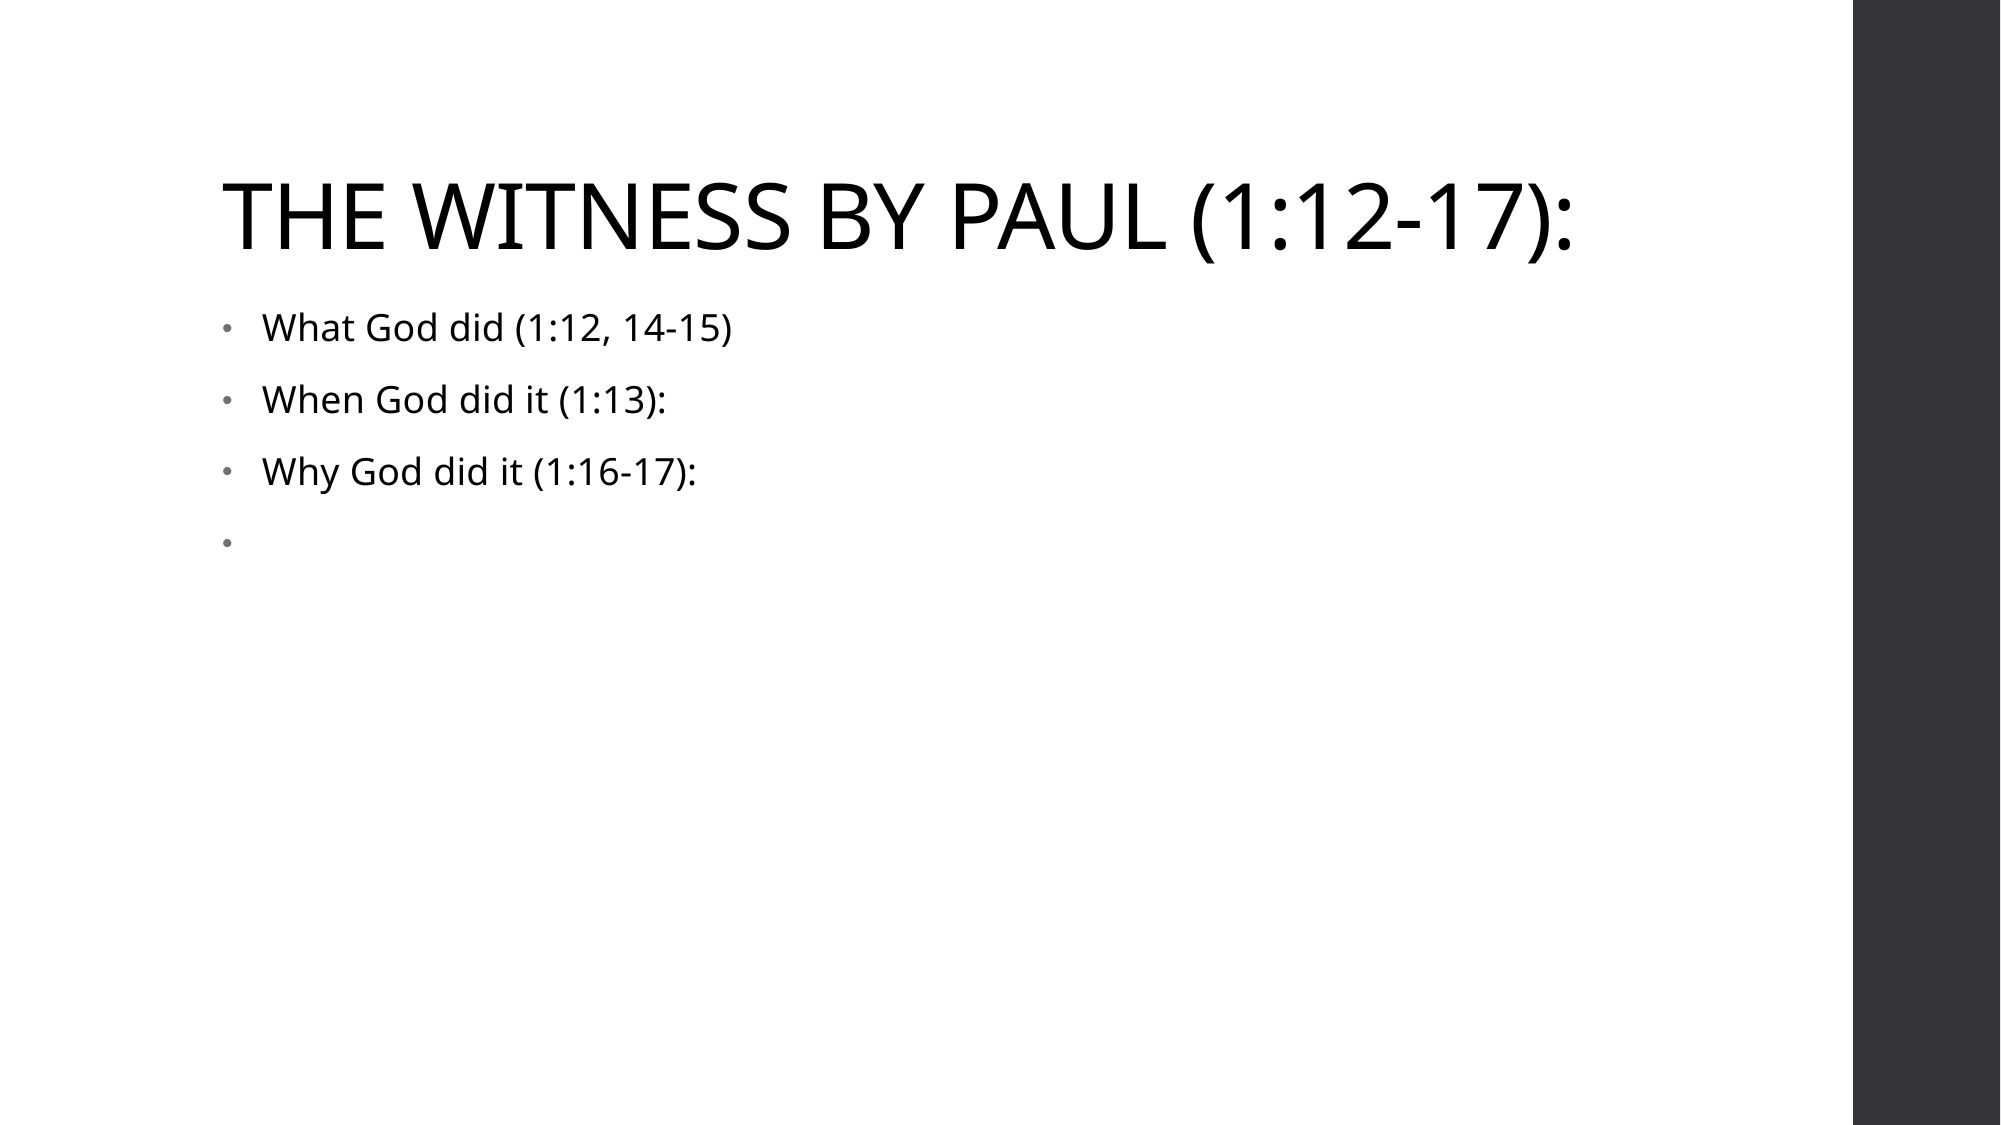

# THE WITNESS BY PAUL (1:12-17):
 What God did (1:12, 14-15)
 When God did it (1:13):
 Why God did it (1:16-17):